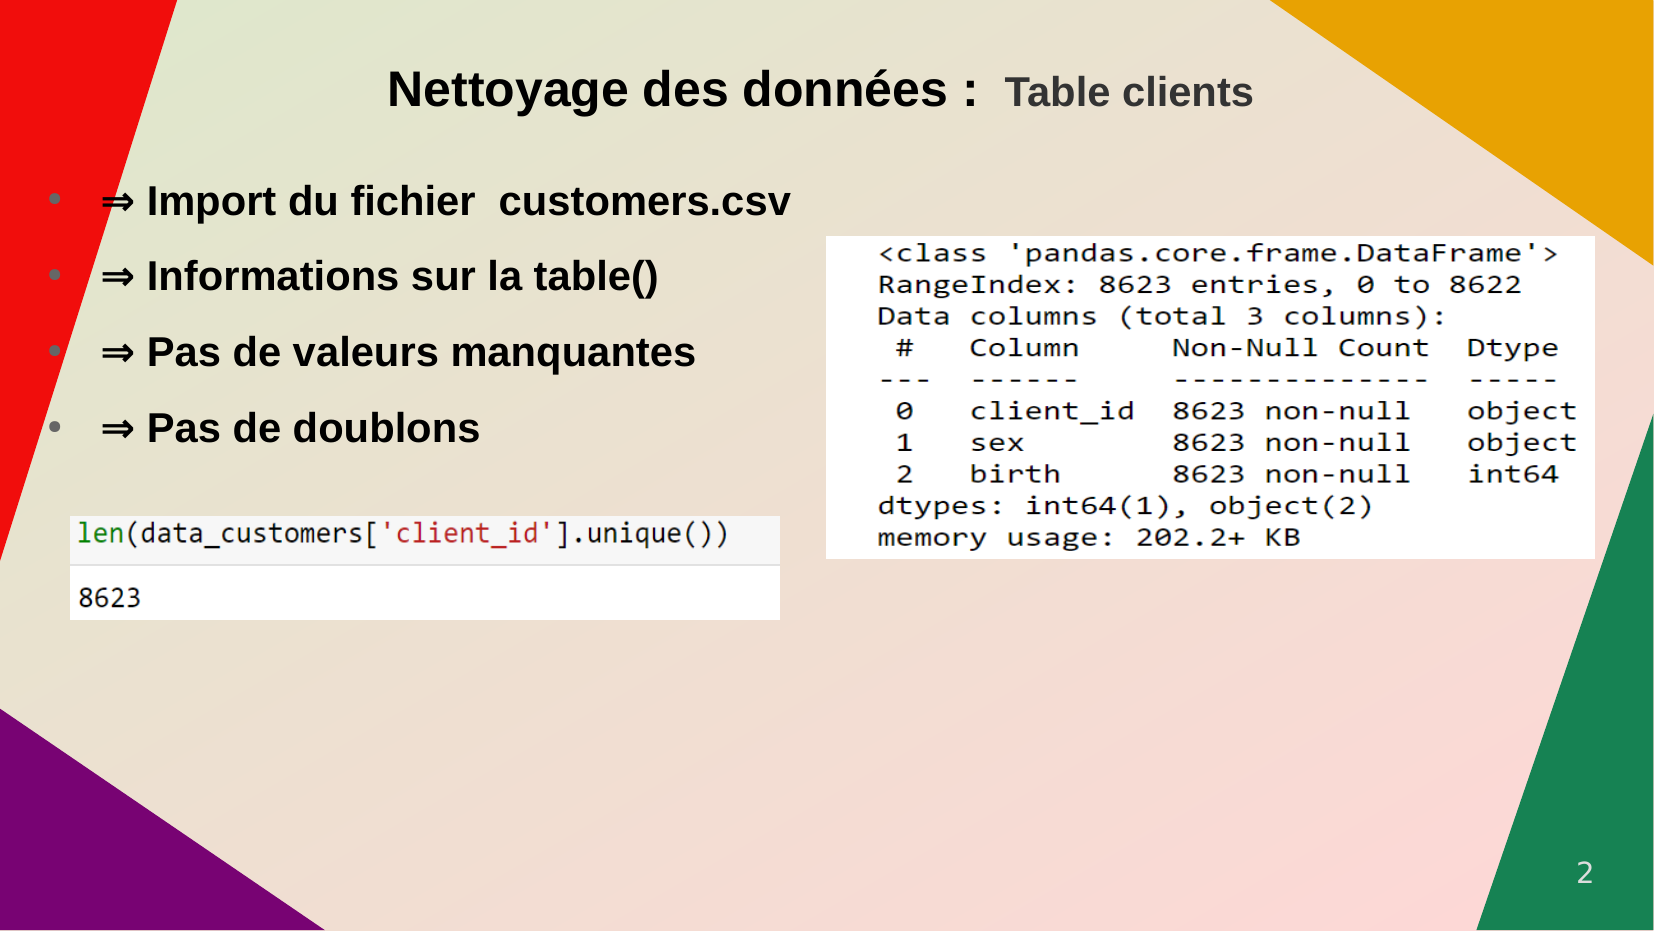

# Nettoyage des données : Table clients
⇒ Import du fichier customers.csv
⇒ Informations sur la table()
⇒ Pas de valeurs manquantes
⇒ Pas de doublons
2